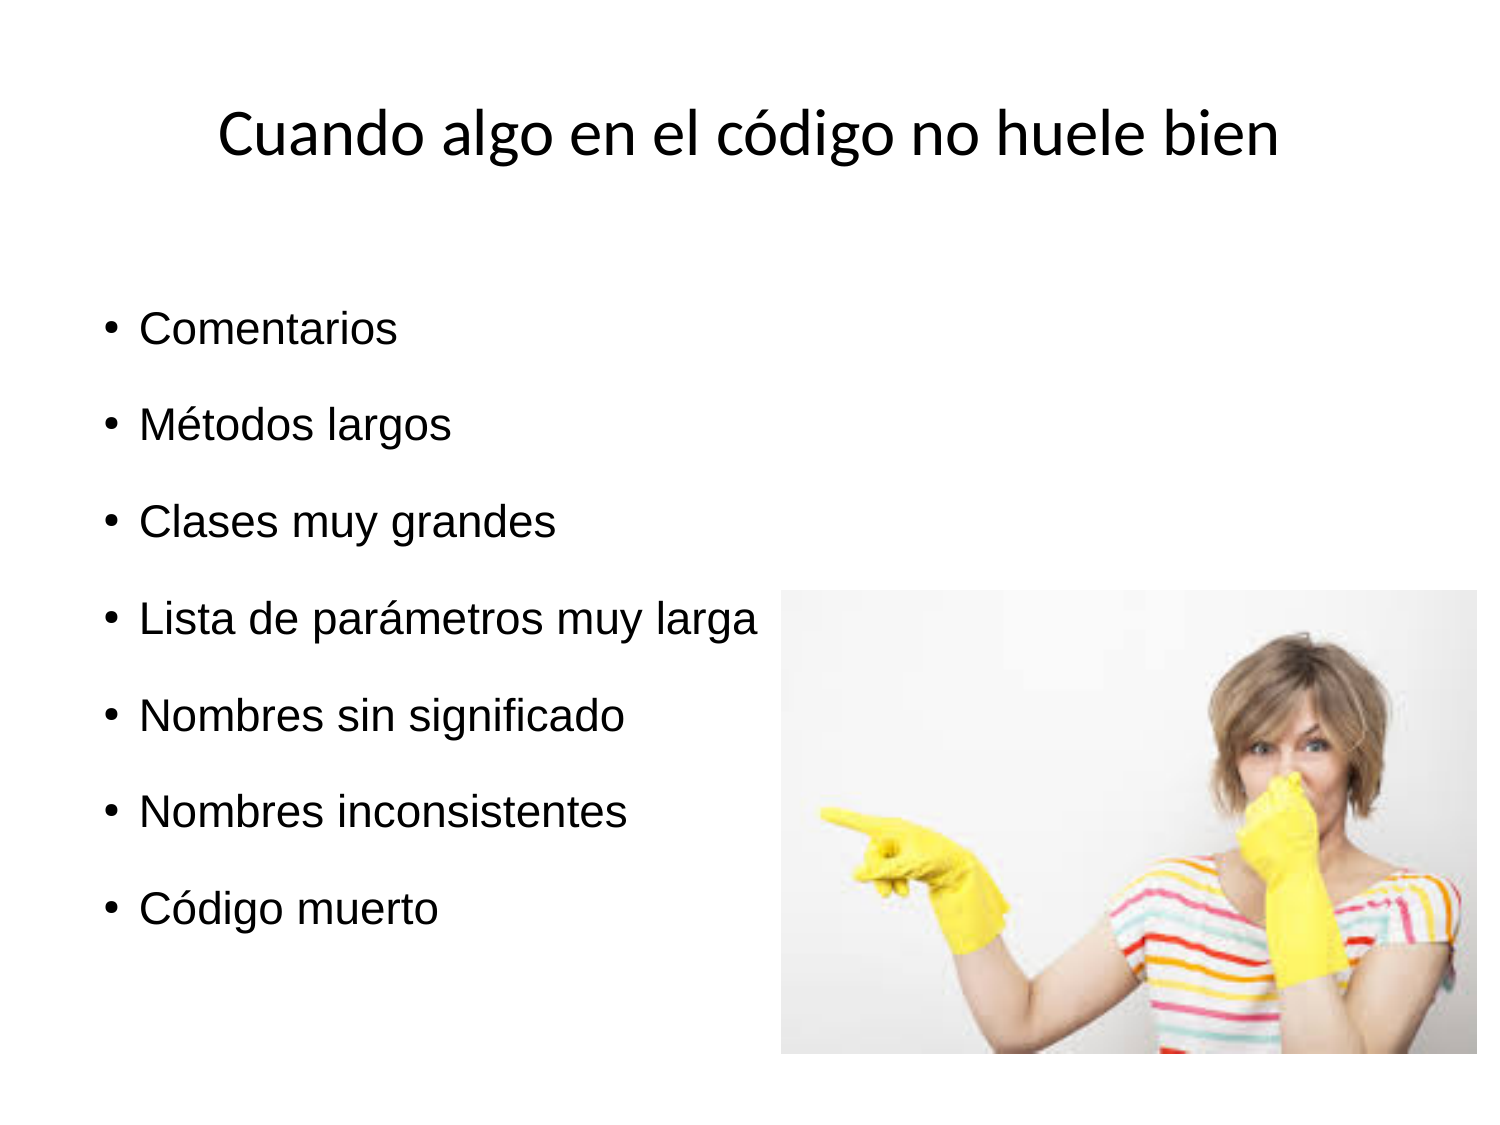

# Cuando algo en el código no huele bien
Comentarios
Métodos largos
Clases muy grandes
Lista de parámetros muy larga
Nombres sin significado
Nombres inconsistentes
Código muerto